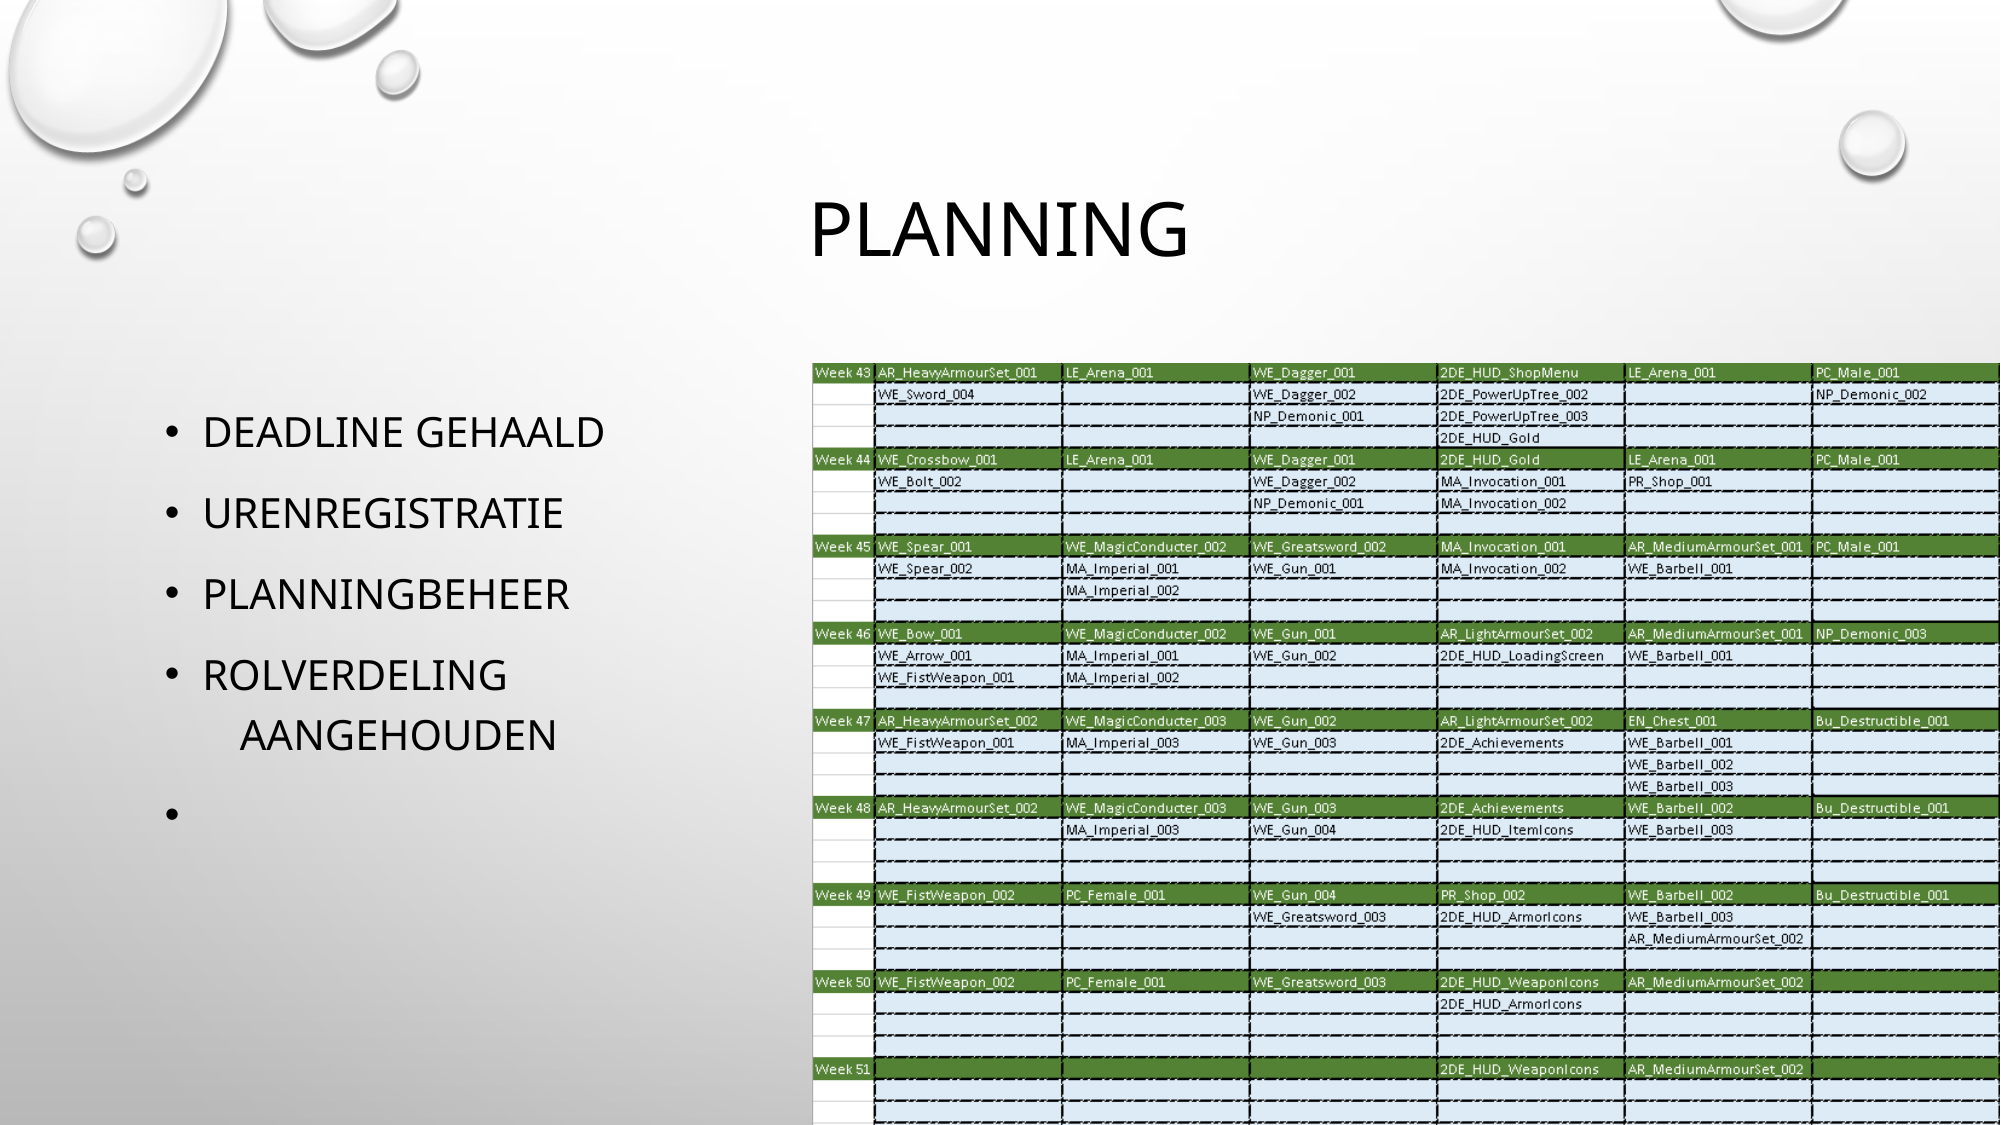

# Planning
Deadline gehaald
Urenregistratie
Planningbeheer
Rolverdeling aangehouden